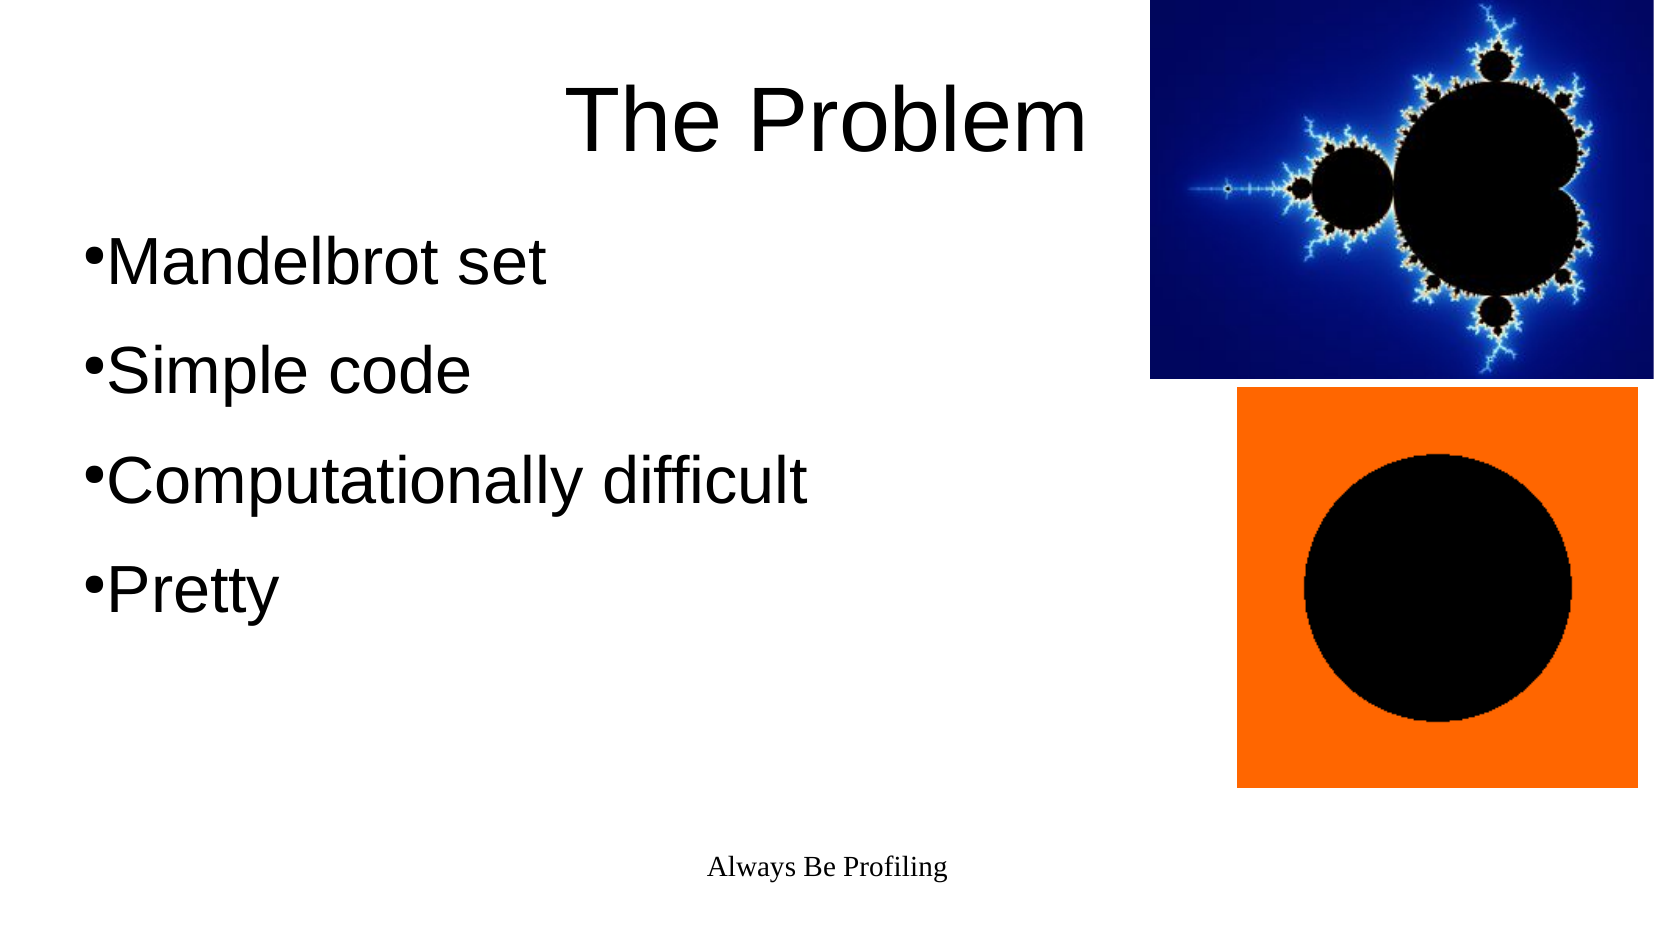

# The Problem
Mandelbrot set
Simple code
Computationally difficult
Pretty
Always Be Profiling